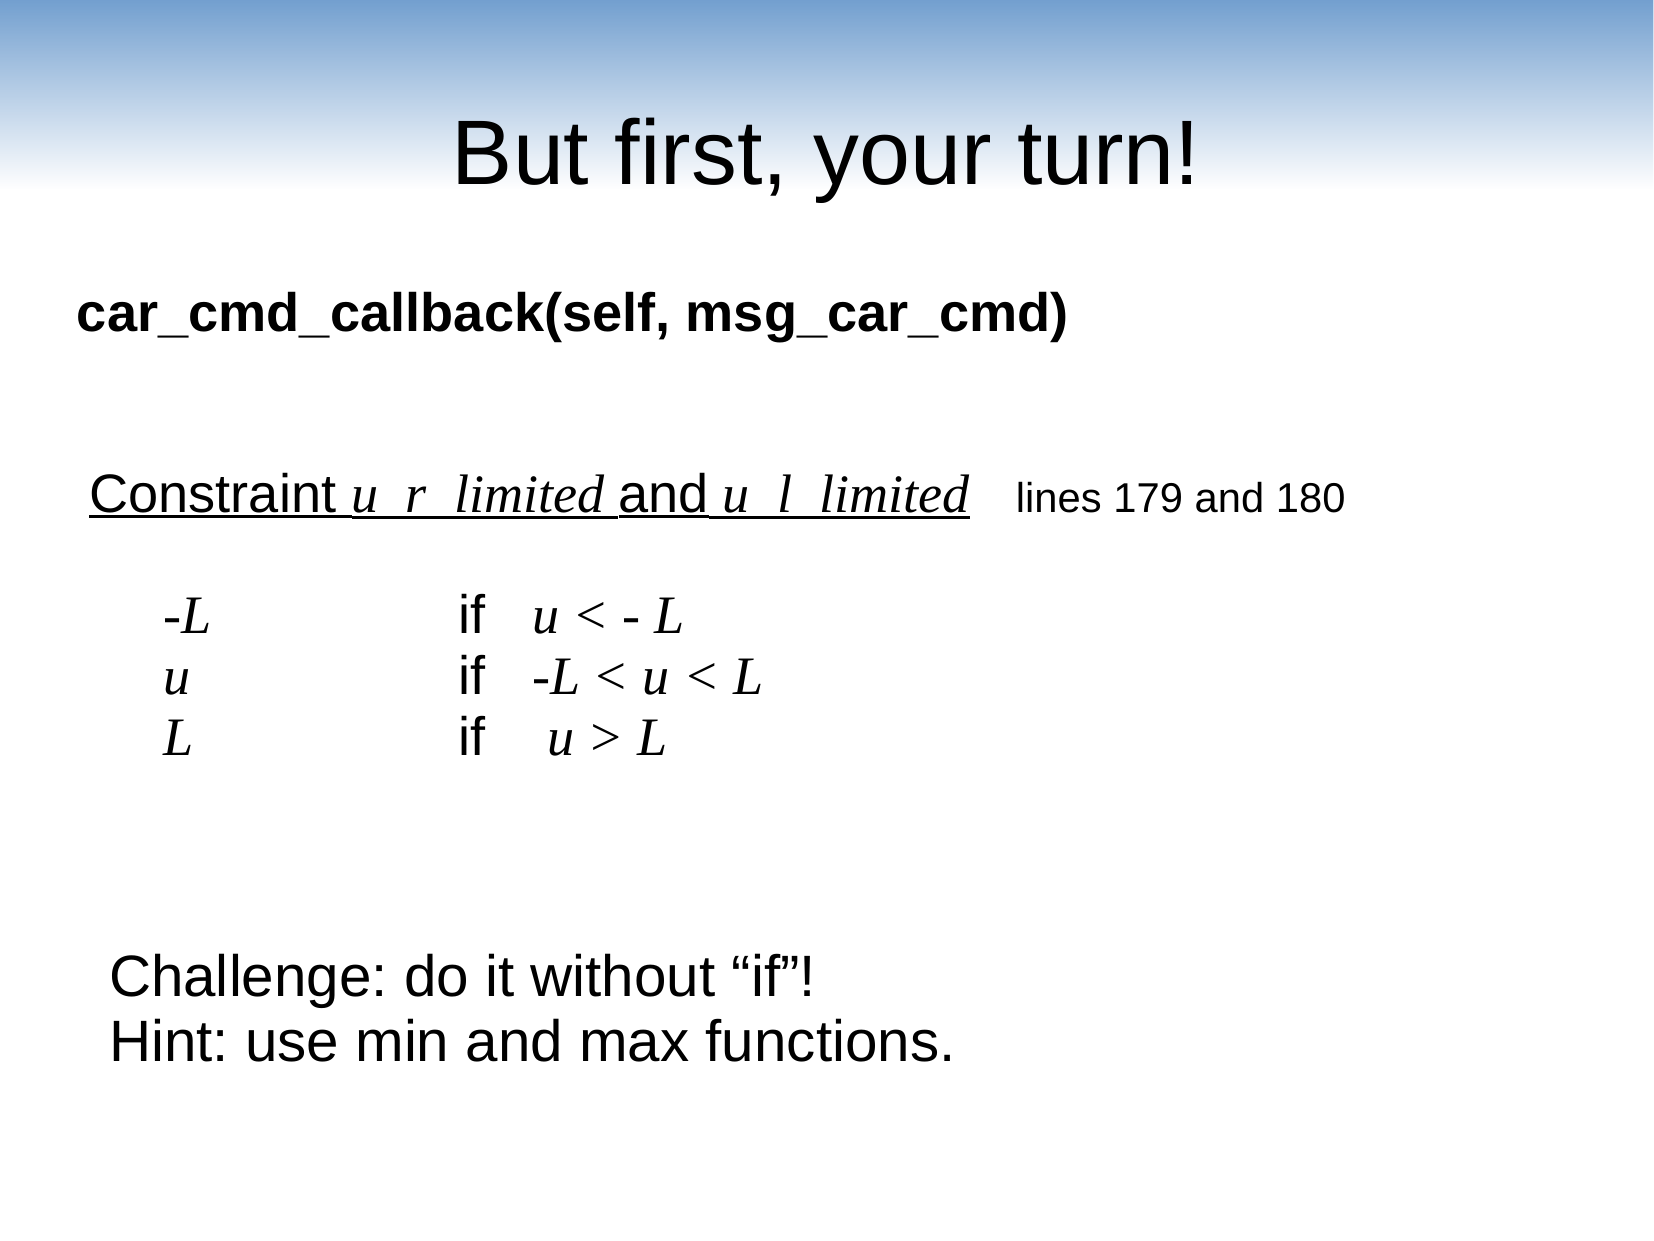

# But first, your turn!
car_cmd_callback(self, msg_car_cmd)
Constraint u_r_limited and u_l_limited lines 179 and 180
	-L				if 	u < - L
	u				if 	-L < u < L
	L				if	 u > L
Challenge: do it without “if”!
Hint: use min and max functions.